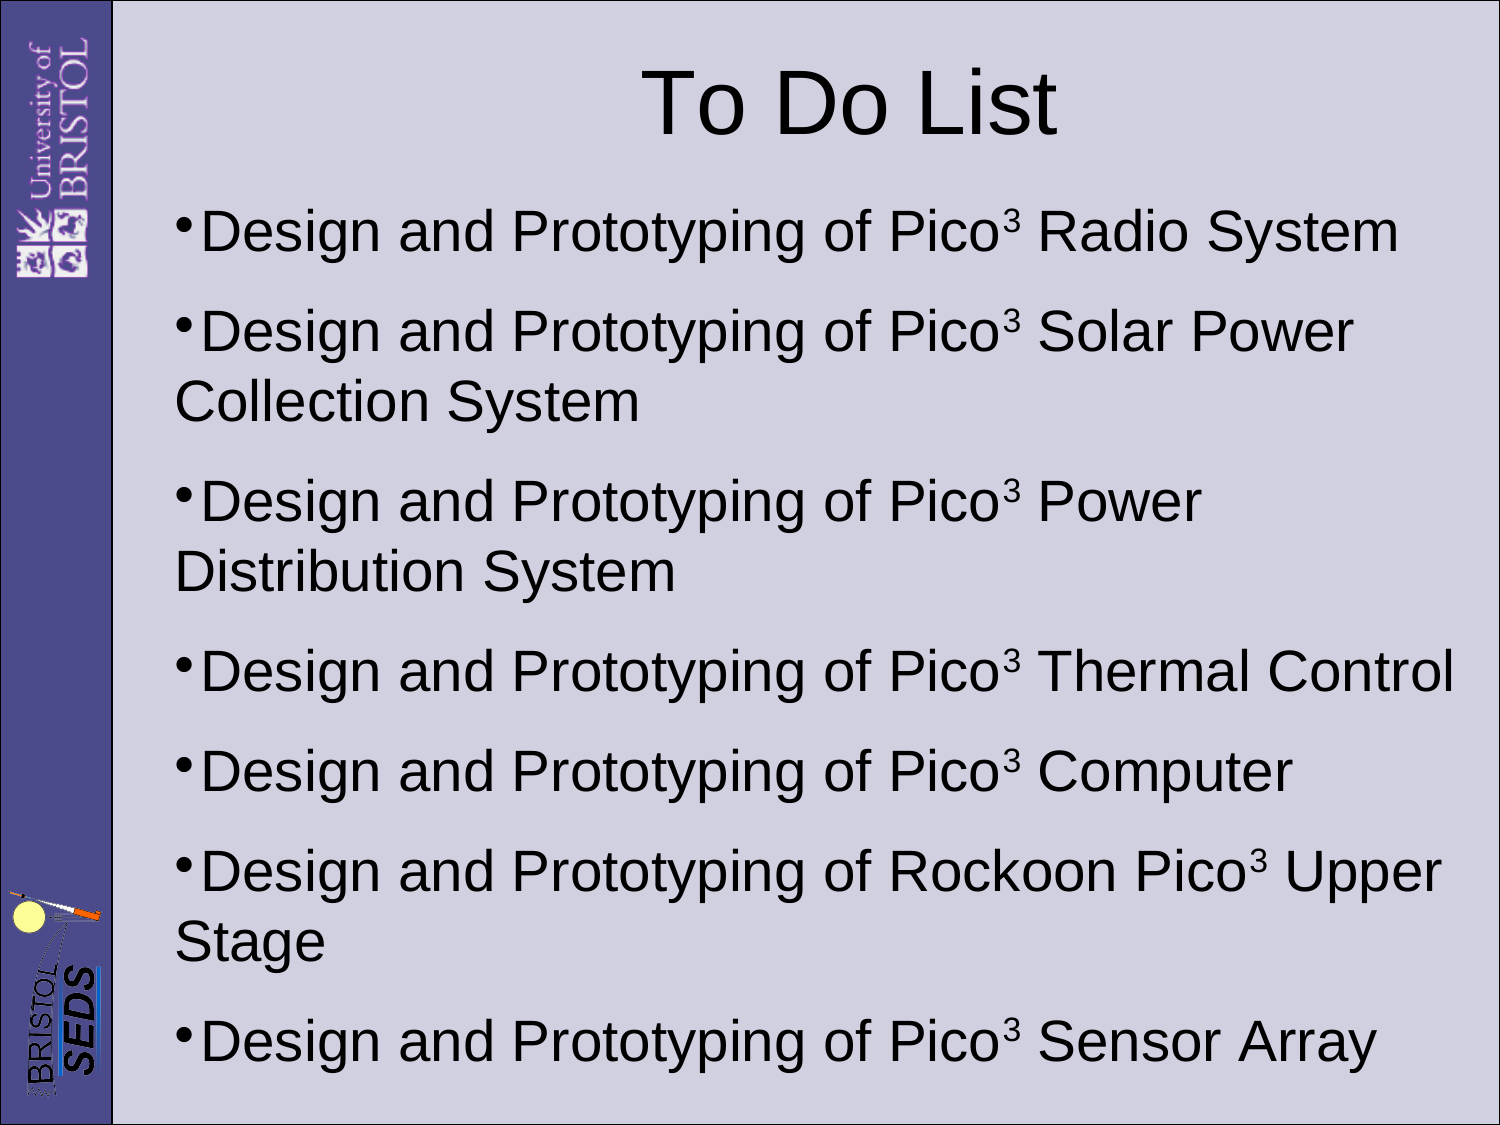

To Do List
Design and Prototyping of Pico3 Radio System
Design and Prototyping of Pico3 Solar Power Collection System
Design and Prototyping of Pico3 Power Distribution System
Design and Prototyping of Pico3 Thermal Control
Design and Prototyping of Pico3 Computer
Design and Prototyping of Rockoon Pico3 Upper Stage
Design and Prototyping of Pico3 Sensor Array